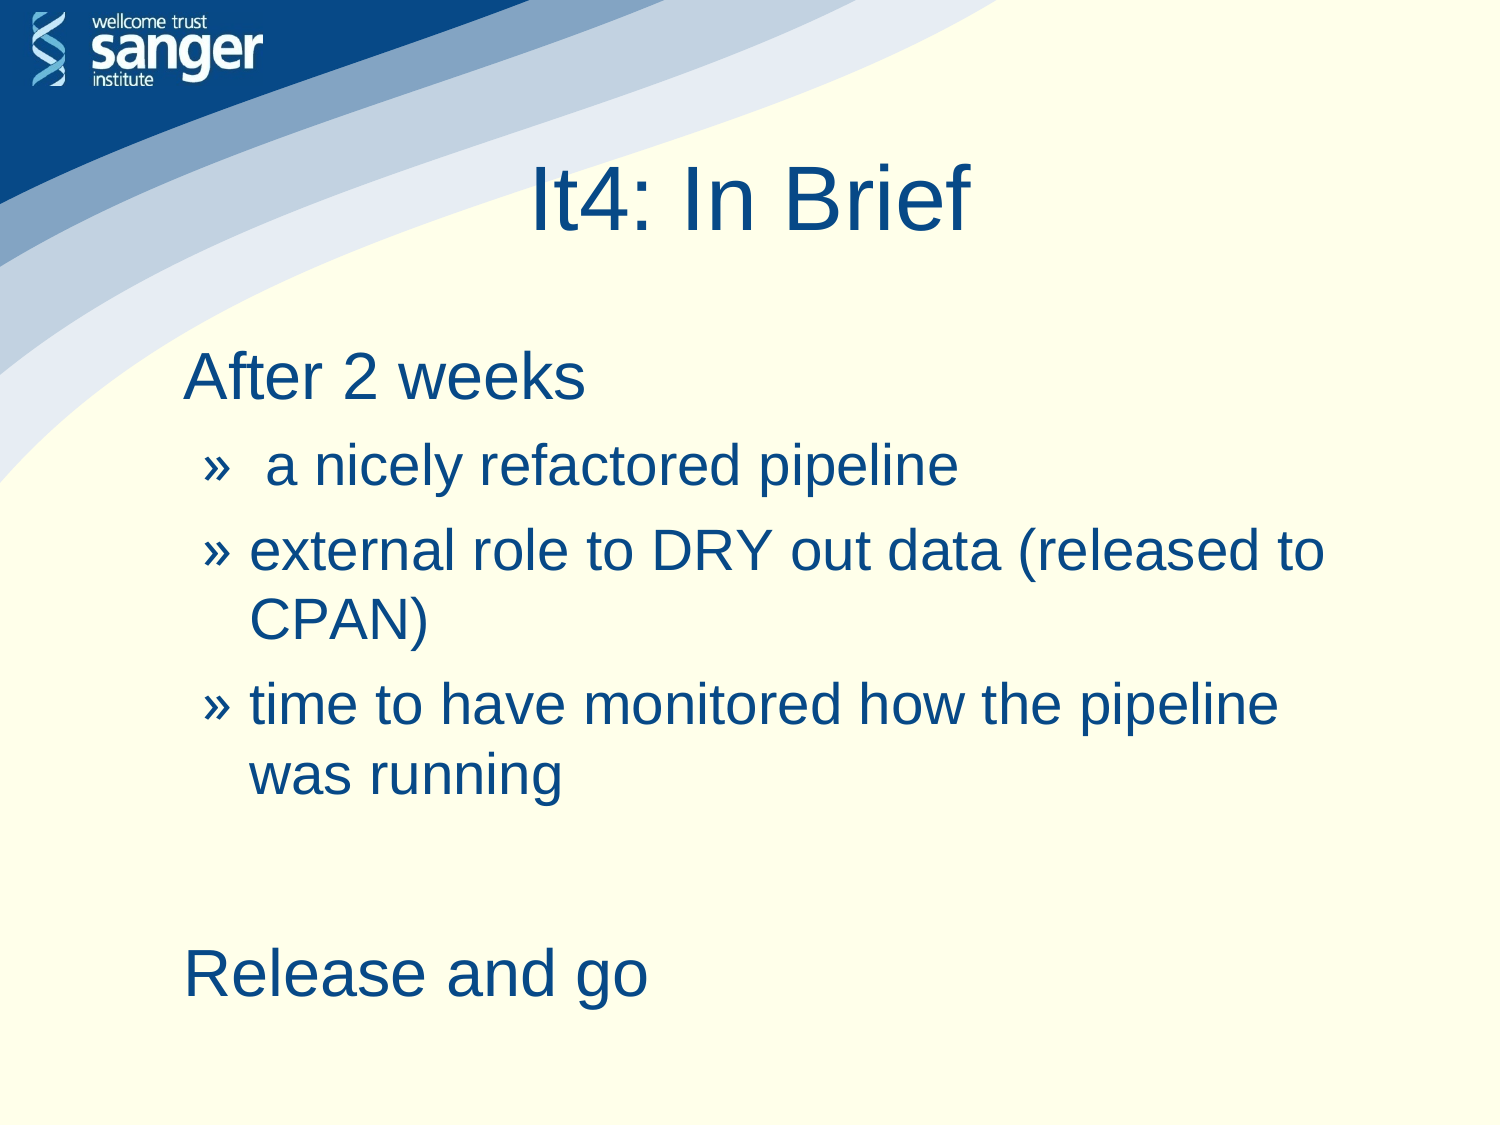

# It4: In Brief
After 2 weeks
 a nicely refactored pipeline
external role to DRY out data (released to CPAN)
time to have monitored how the pipeline was running
Release and go